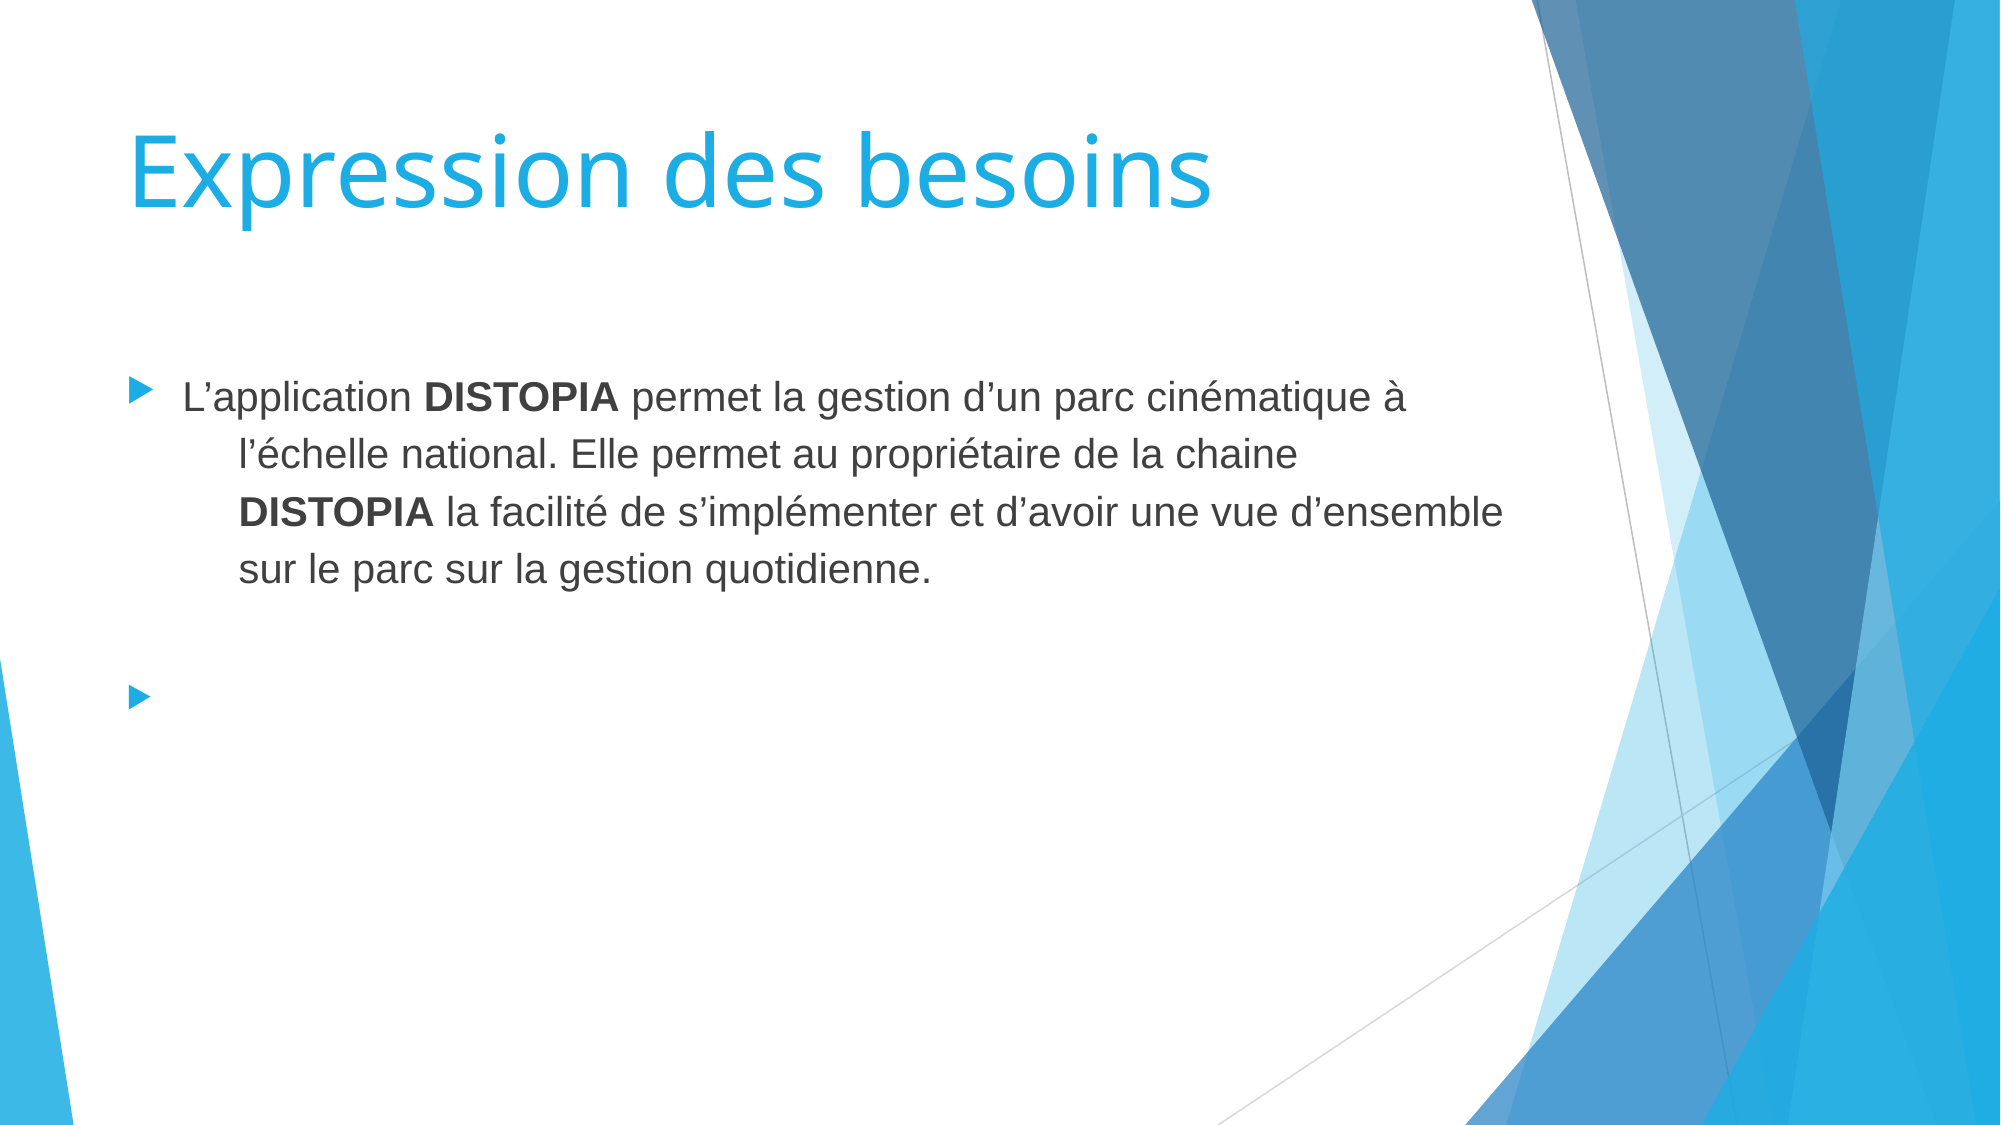

# Expression des besoins
L’application DISTOPIA permet la gestion d’un parc cinématique à l’échelle national. Elle permet au propriétaire de la chaine DISTOPIA la facilité de s’implémenter et d’avoir une vue d’ensemble sur le parc sur la gestion quotidienne.